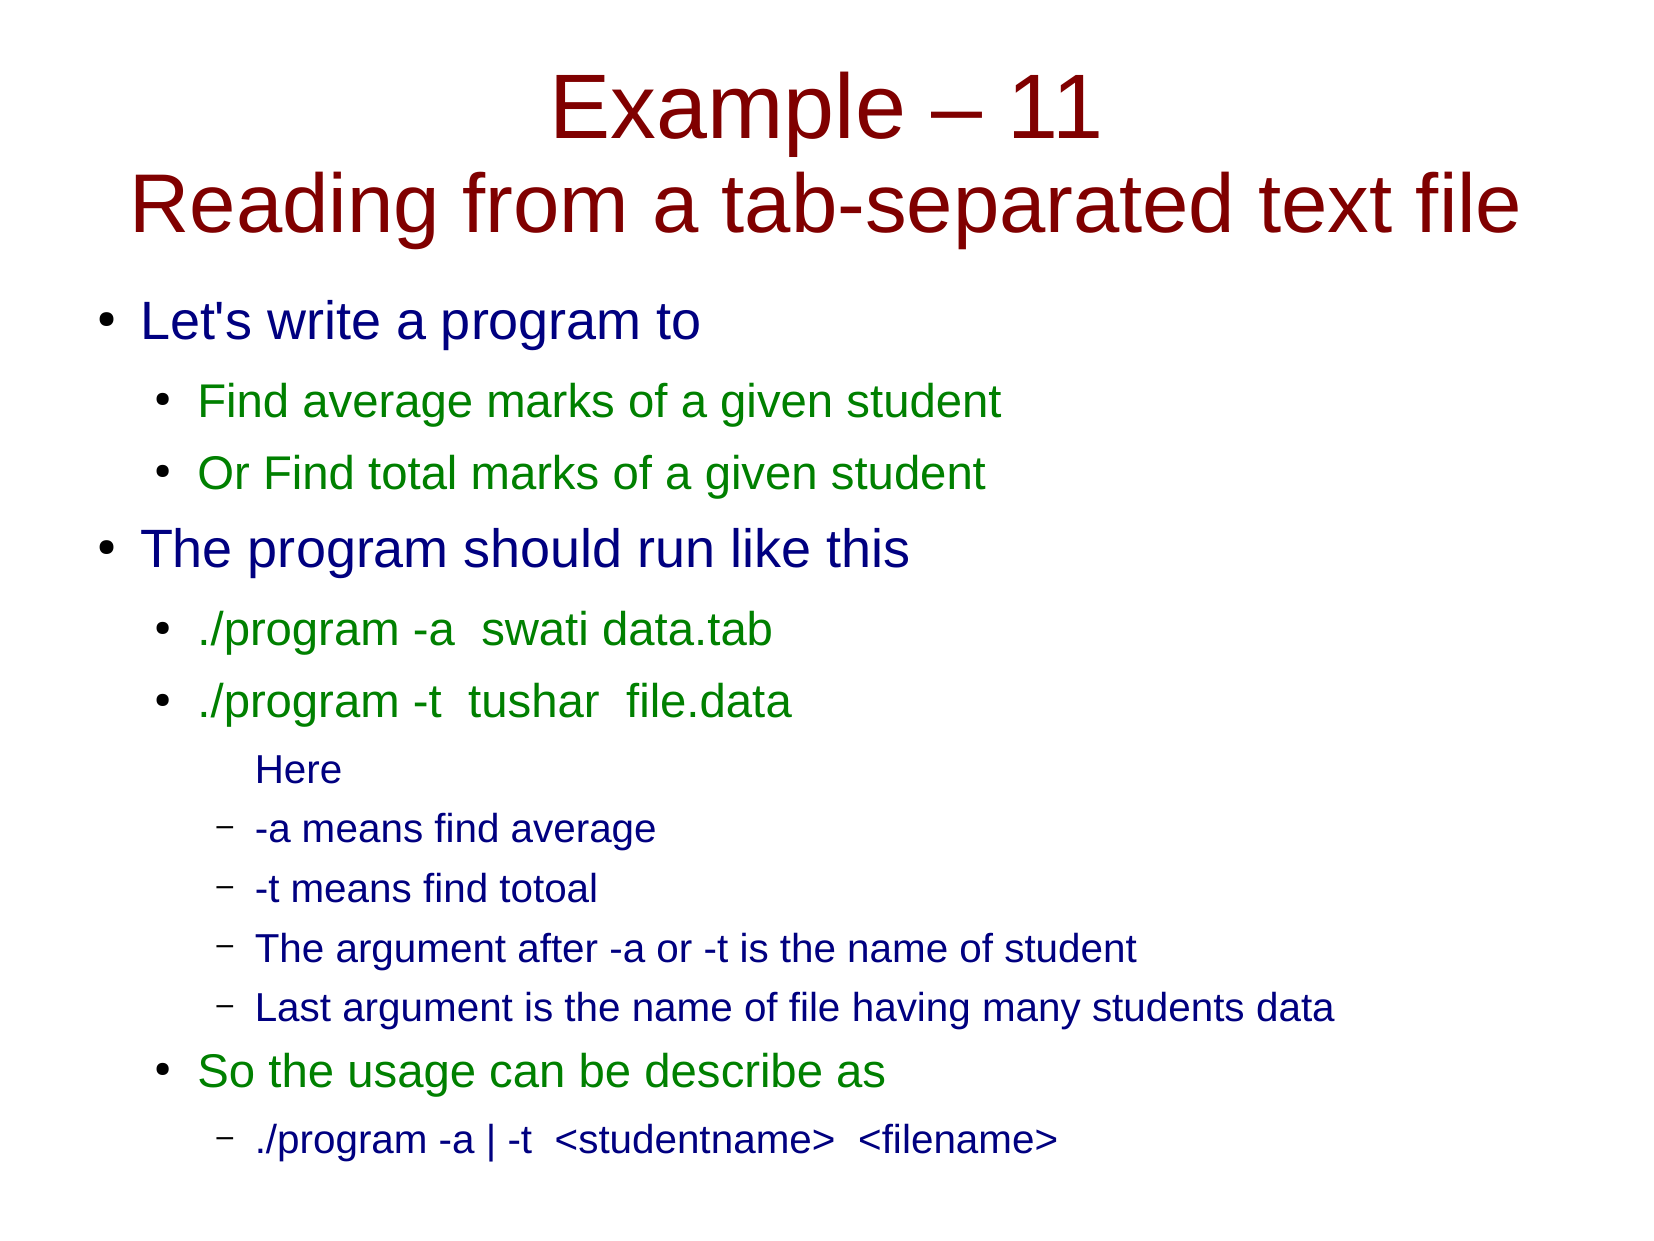

# Example – 11 Reading from a tab-separated text file
Let's write a program to
Find average marks of a given student
Or Find total marks of a given student
The program should run like this
./program -a swati data.tab
./program -t tushar file.data
Here
-a means find average
-t means find totoal
The argument after -a or -t is the name of student
Last argument is the name of file having many students data
So the usage can be describe as
./program -a | -t <studentname> <filename>